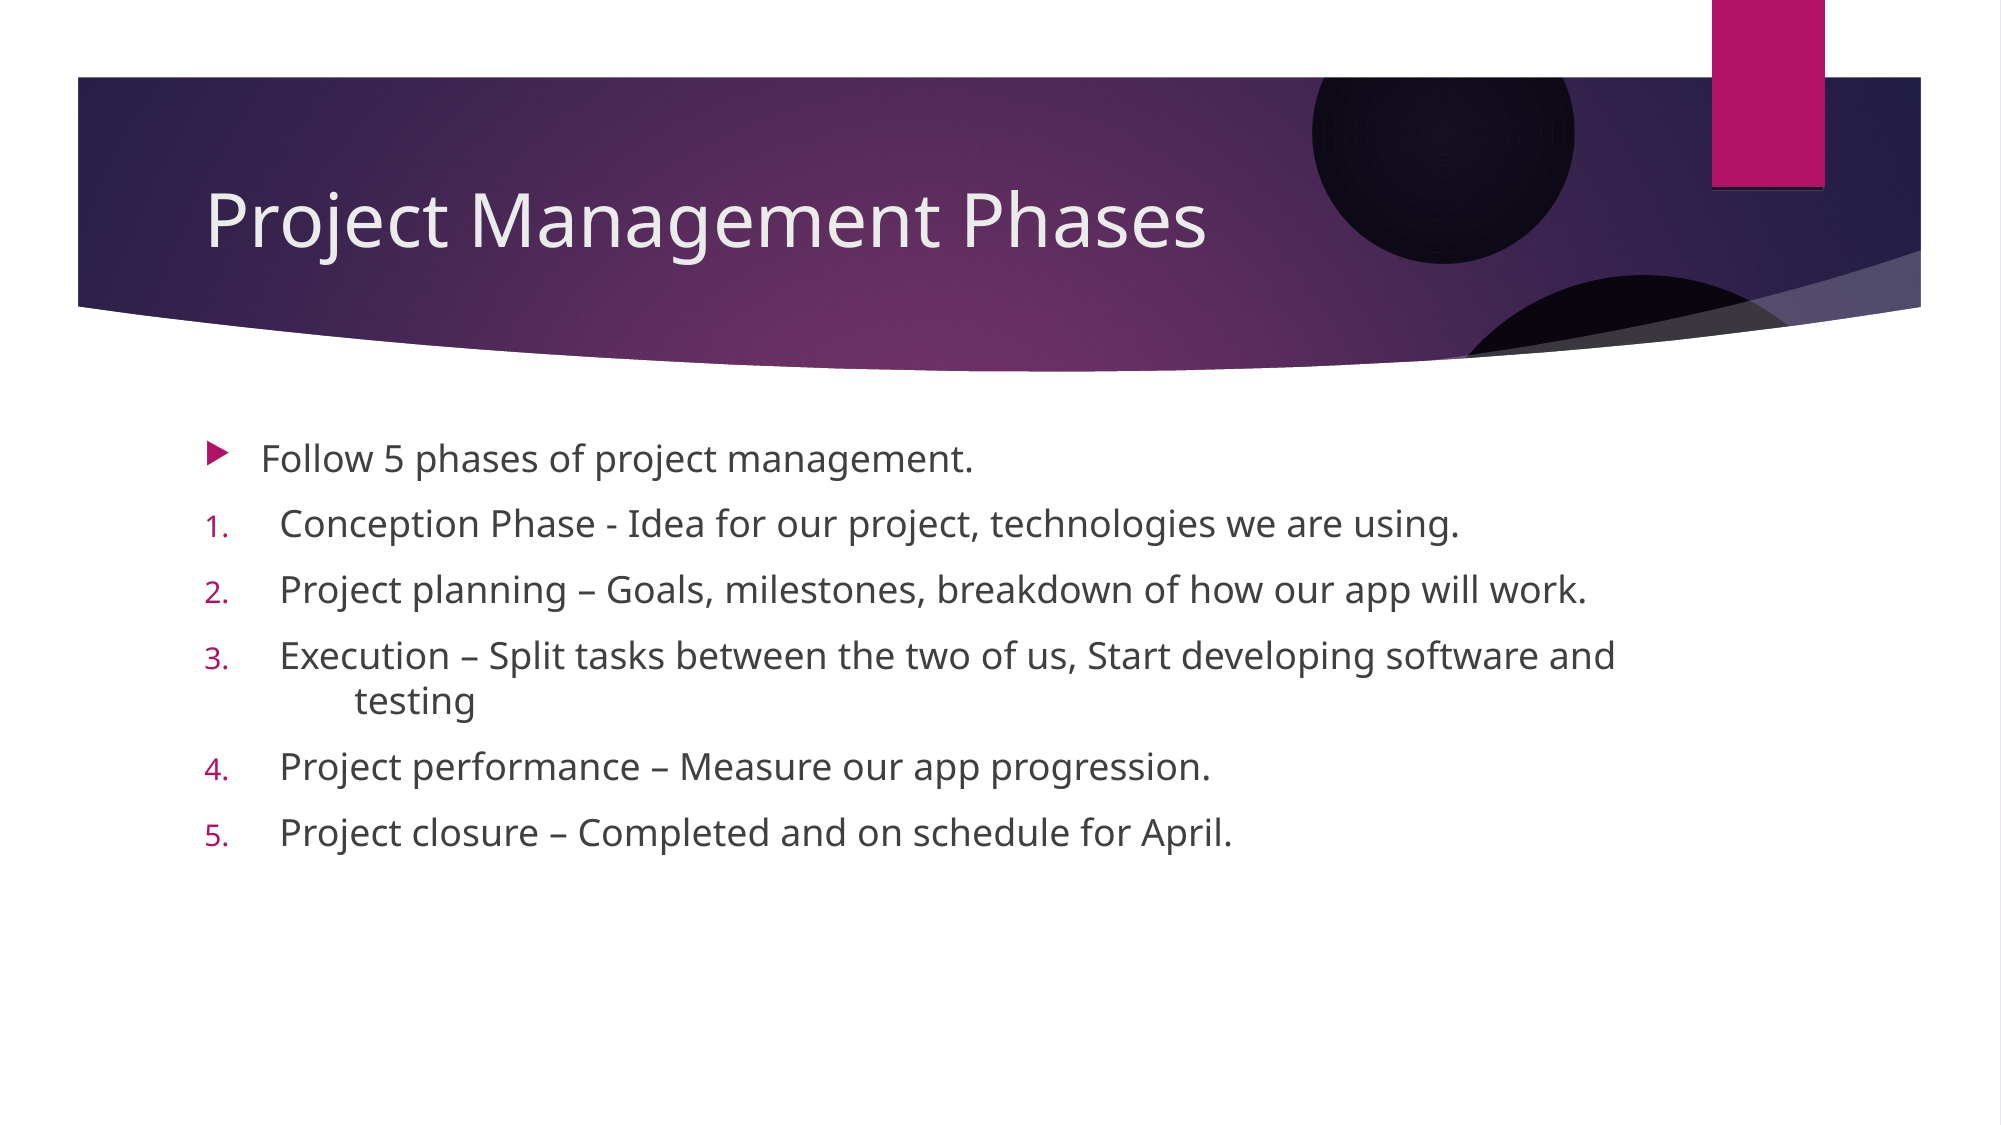

# Project Management Phases
Follow 5 phases of project management.
Conception Phase - Idea for our project, technologies we are using.
Project planning – Goals, milestones, breakdown of how our app will work.
Execution – Split tasks between the two of us, Start developing software and testing
Project performance – Measure our app progression.
Project closure – Completed and on schedule for April.